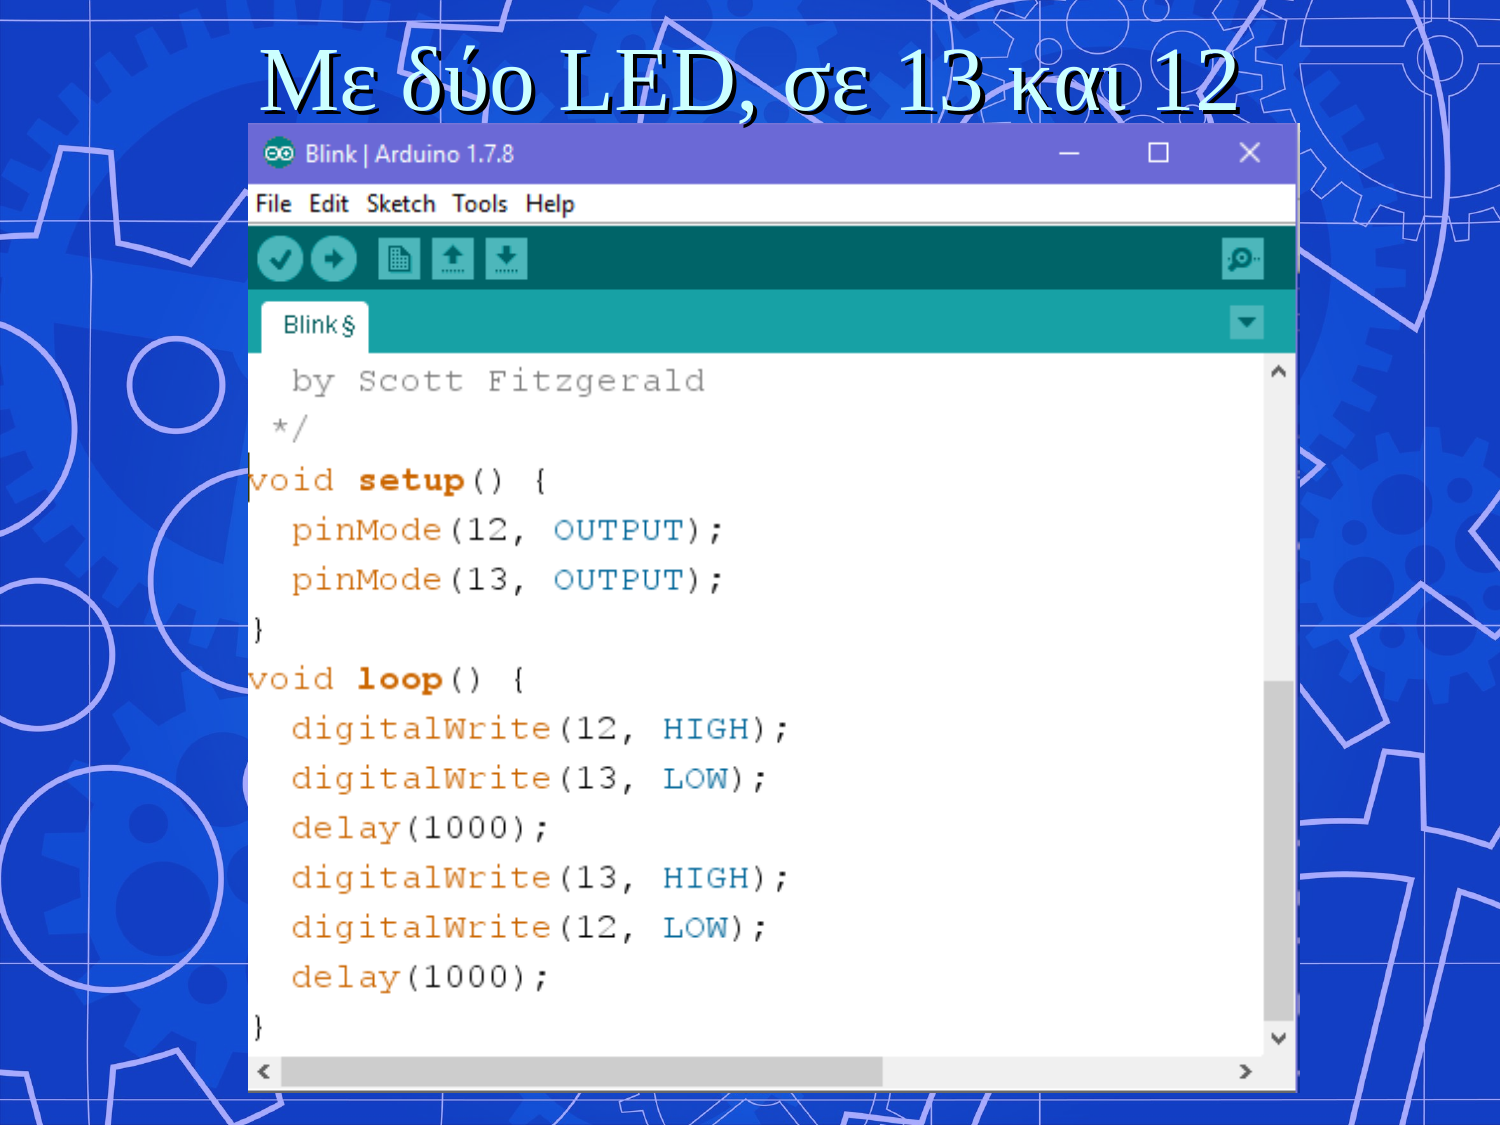

Με δύο LED, σε 13 και 12